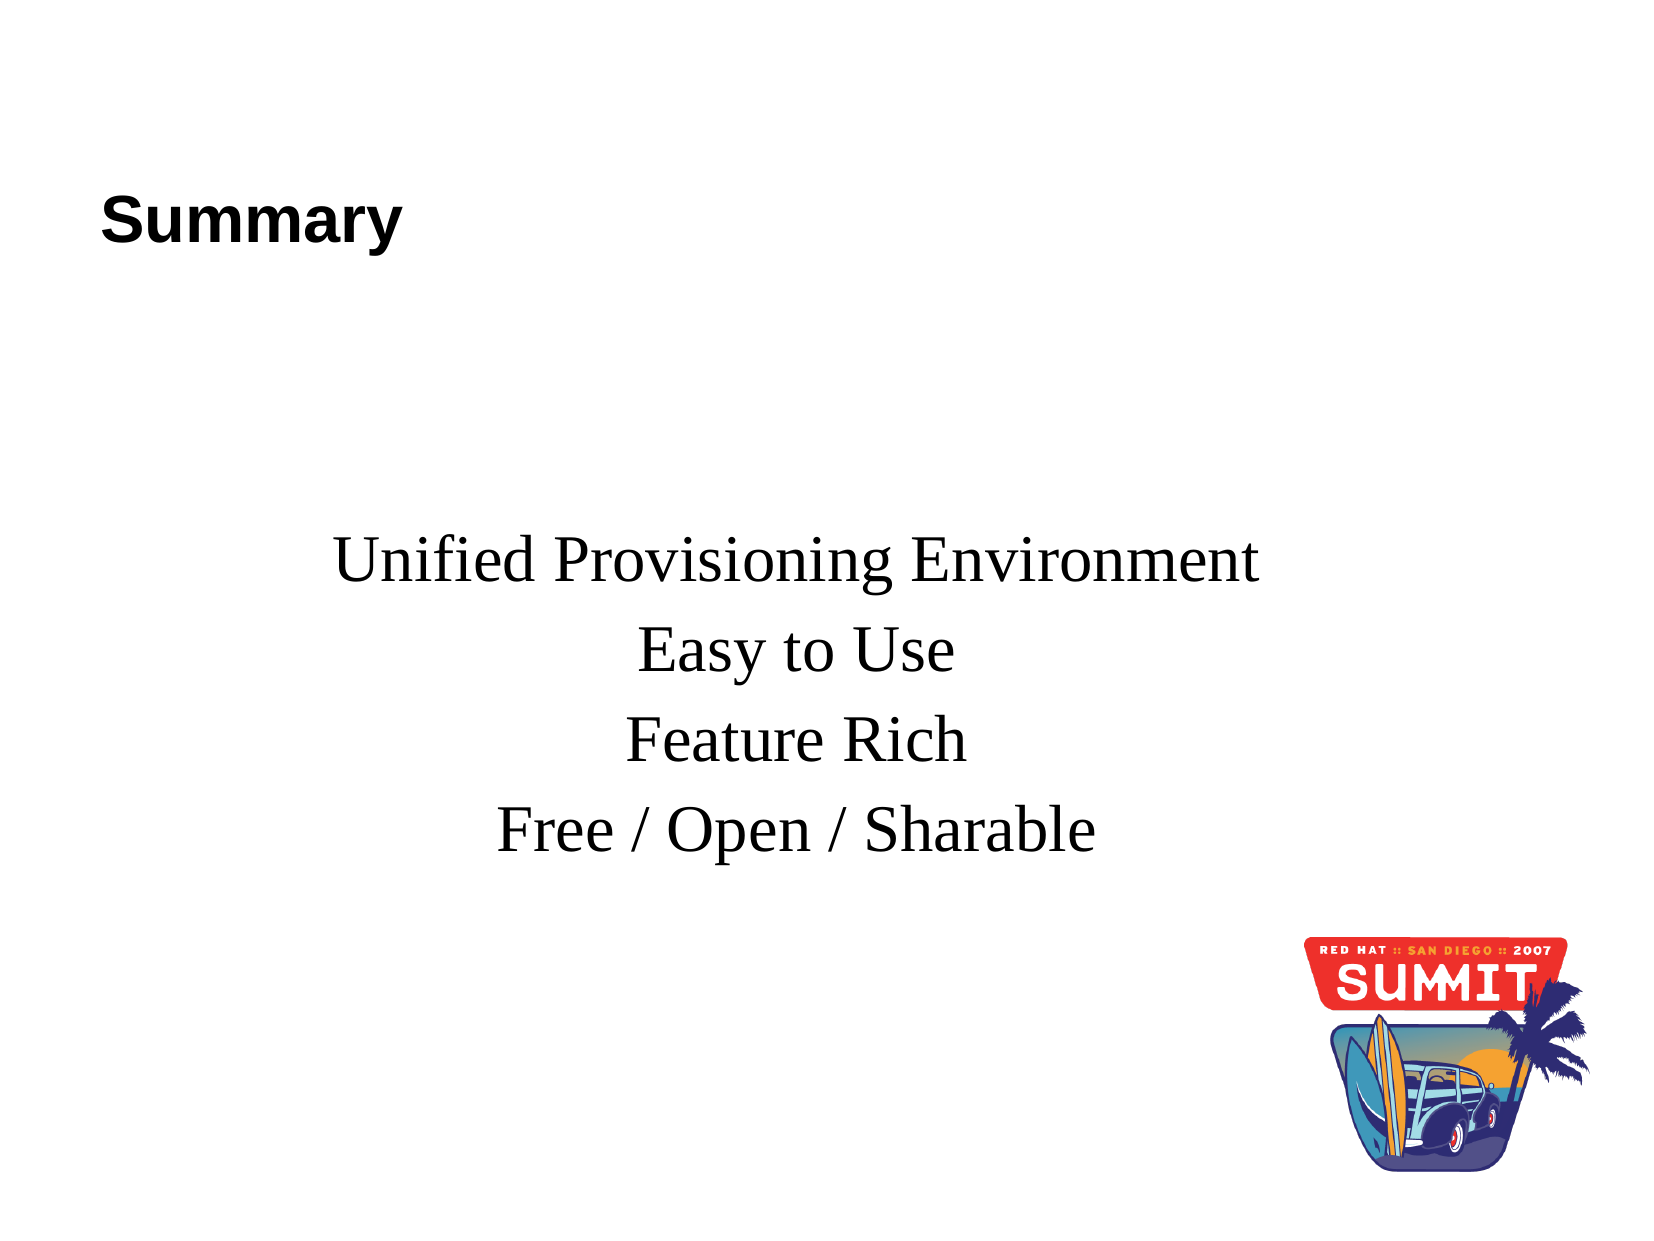

# Summary
Unified Provisioning Environment
Easy to Use
Feature Rich
Free / Open / Sharable